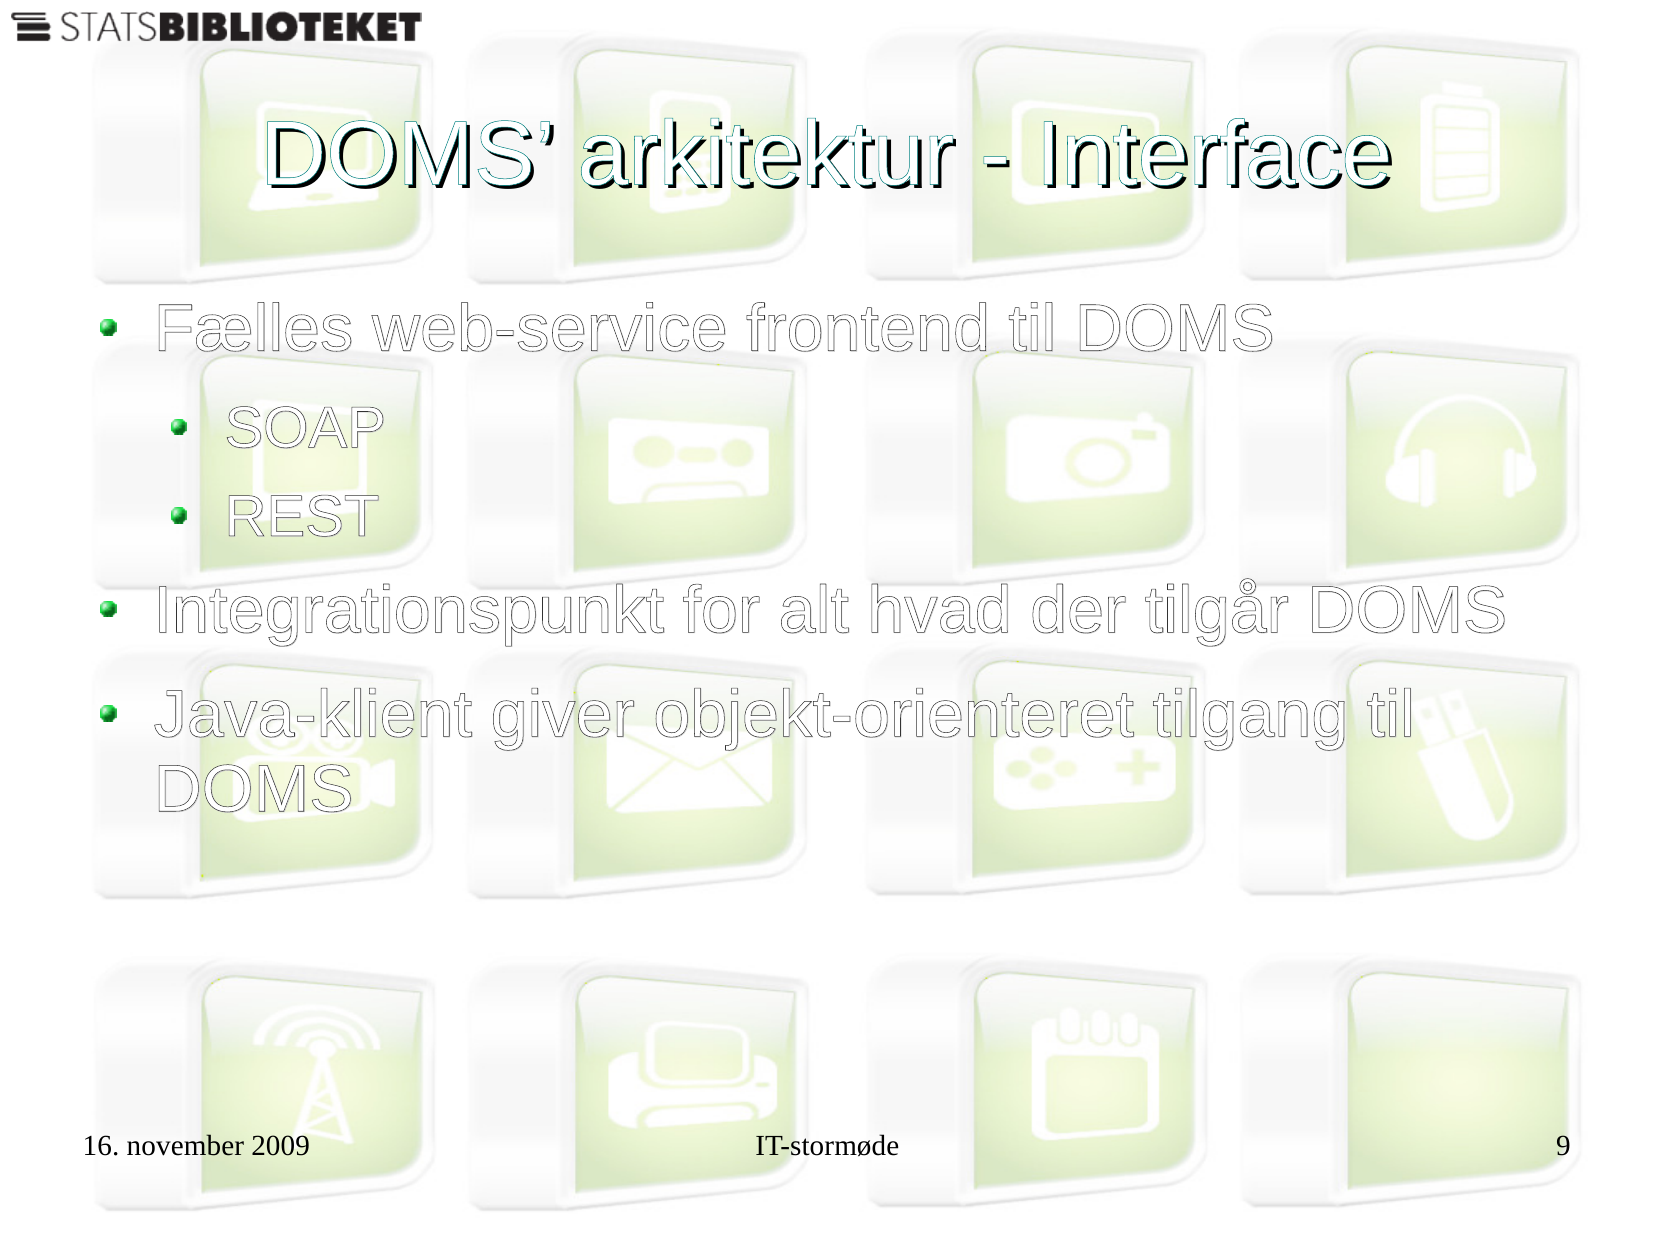

# DOMS’ arkitektur - Interface
Fælles web-service frontend til DOMS
SOAP
REST
Integrationspunkt for alt hvad der tilgår DOMS
Java-klient giver objekt-orienteret tilgang til DOMS
16. november 2009
IT-stormøde
9